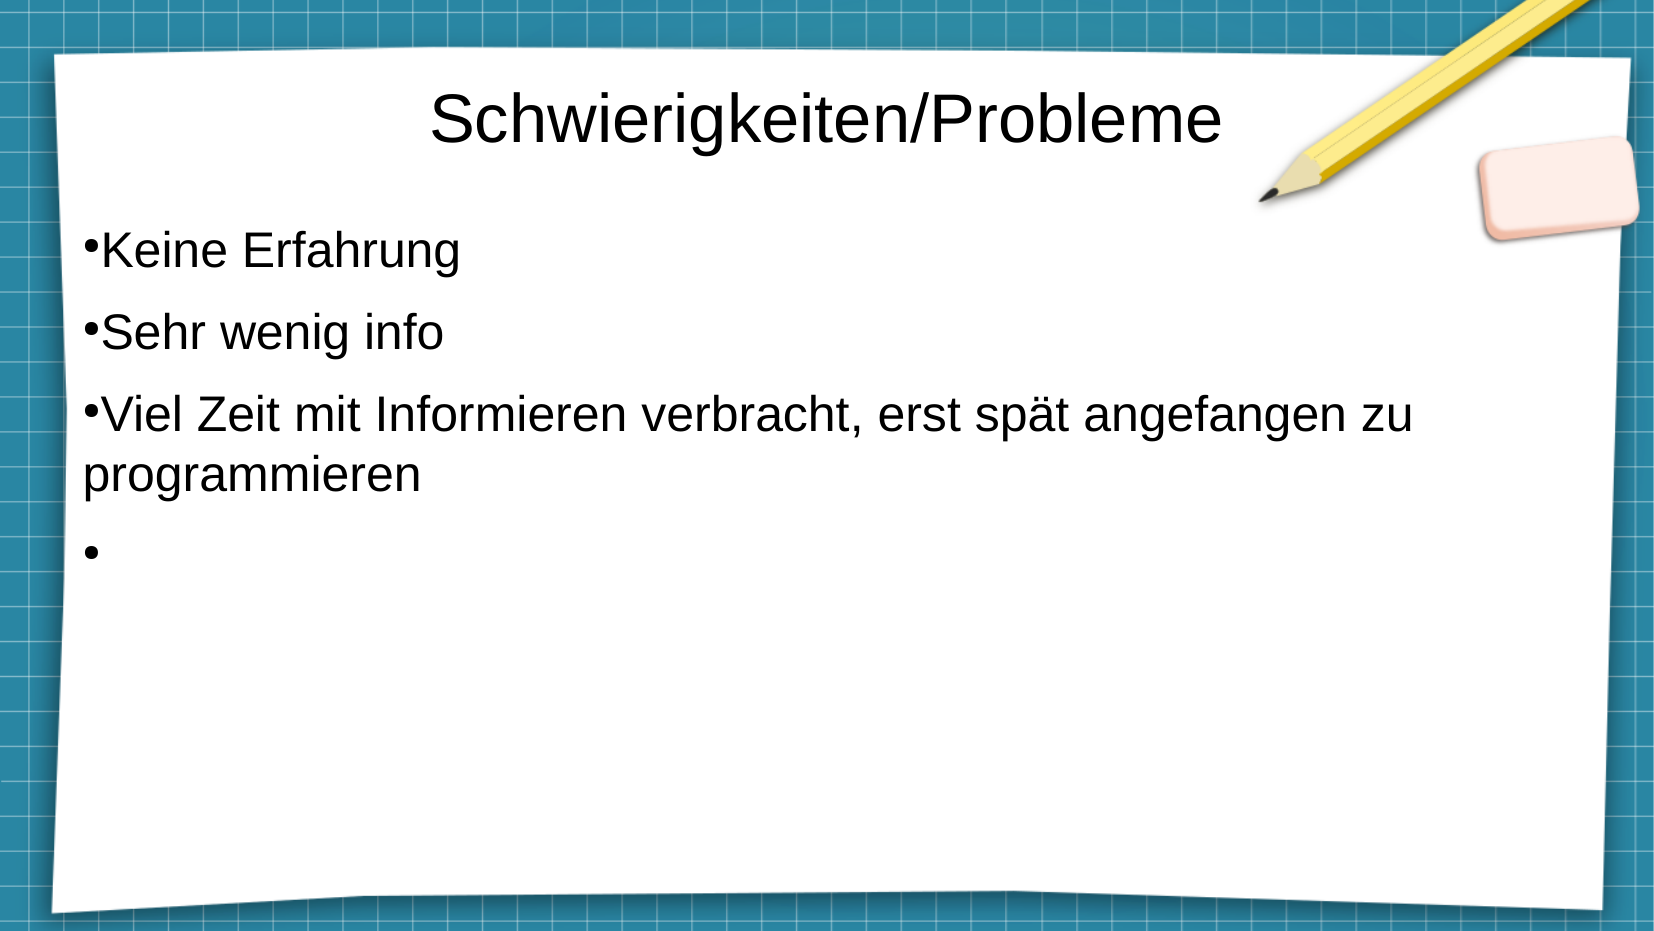

# Schwierigkeiten/Probleme
Keine Erfahrung
Sehr wenig info
Viel Zeit mit Informieren verbracht, erst spät angefangen zu programmieren